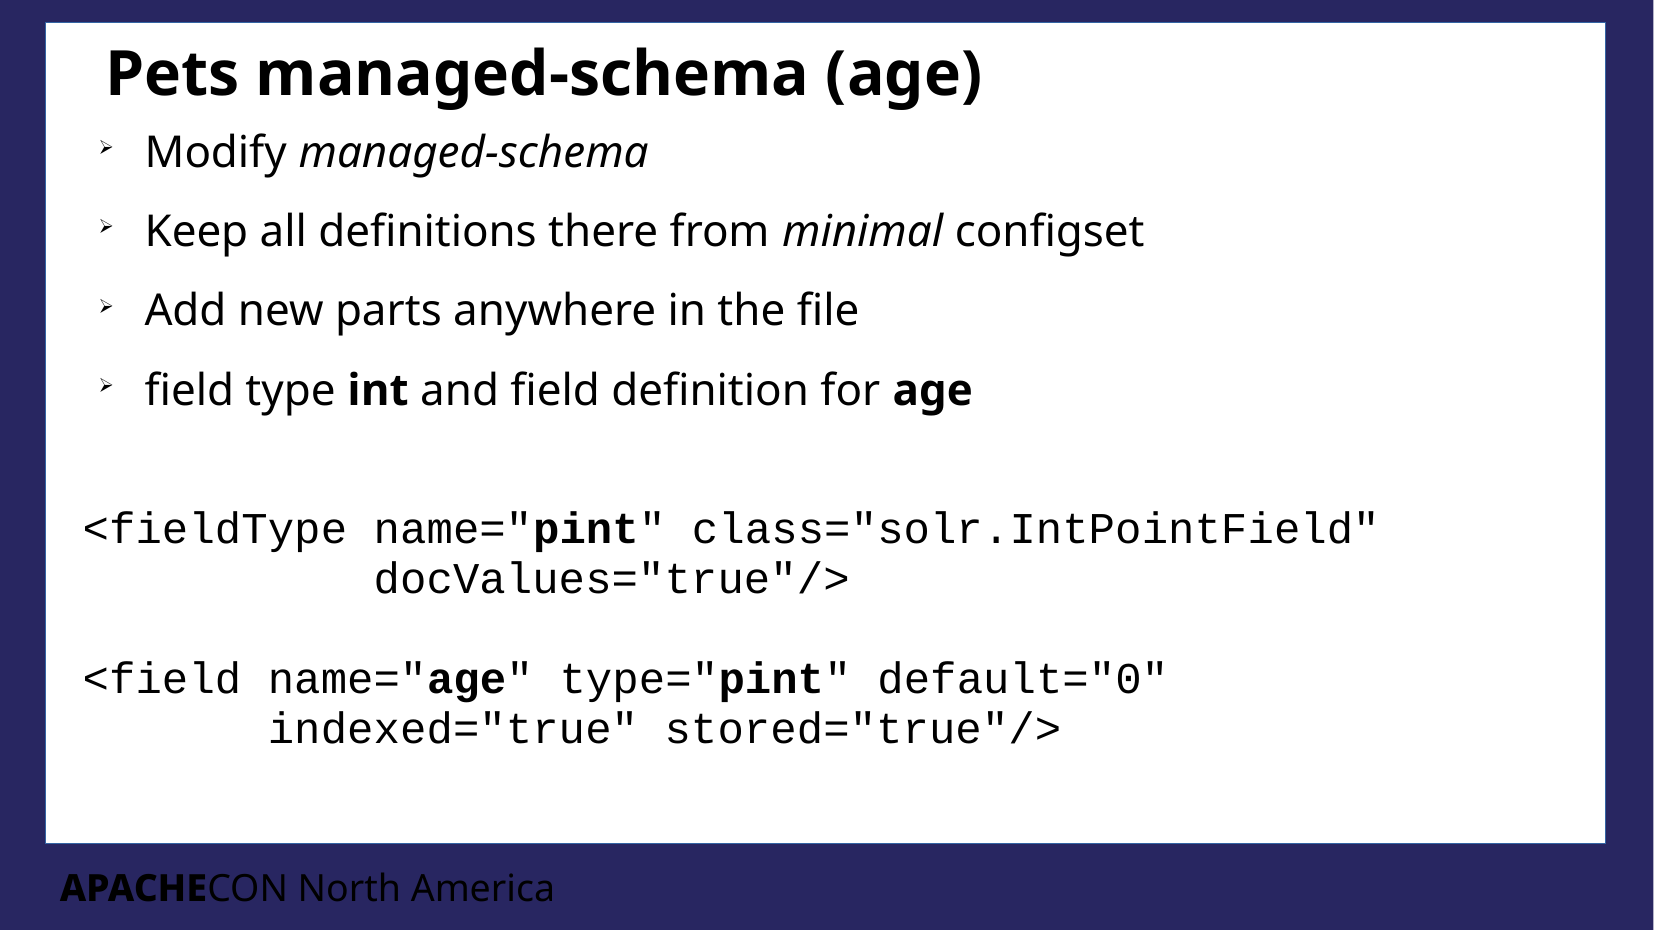

# Pets managed-schema (age)
Modify managed-schema
Keep all definitions there from minimal configset
Add new parts anywhere in the file
field type int and field definition for age
<fieldType name="pint" class="solr.IntPointField"
 docValues="true"/>
<field name="age" type="pint" default="0"
 indexed="true" stored="true"/>